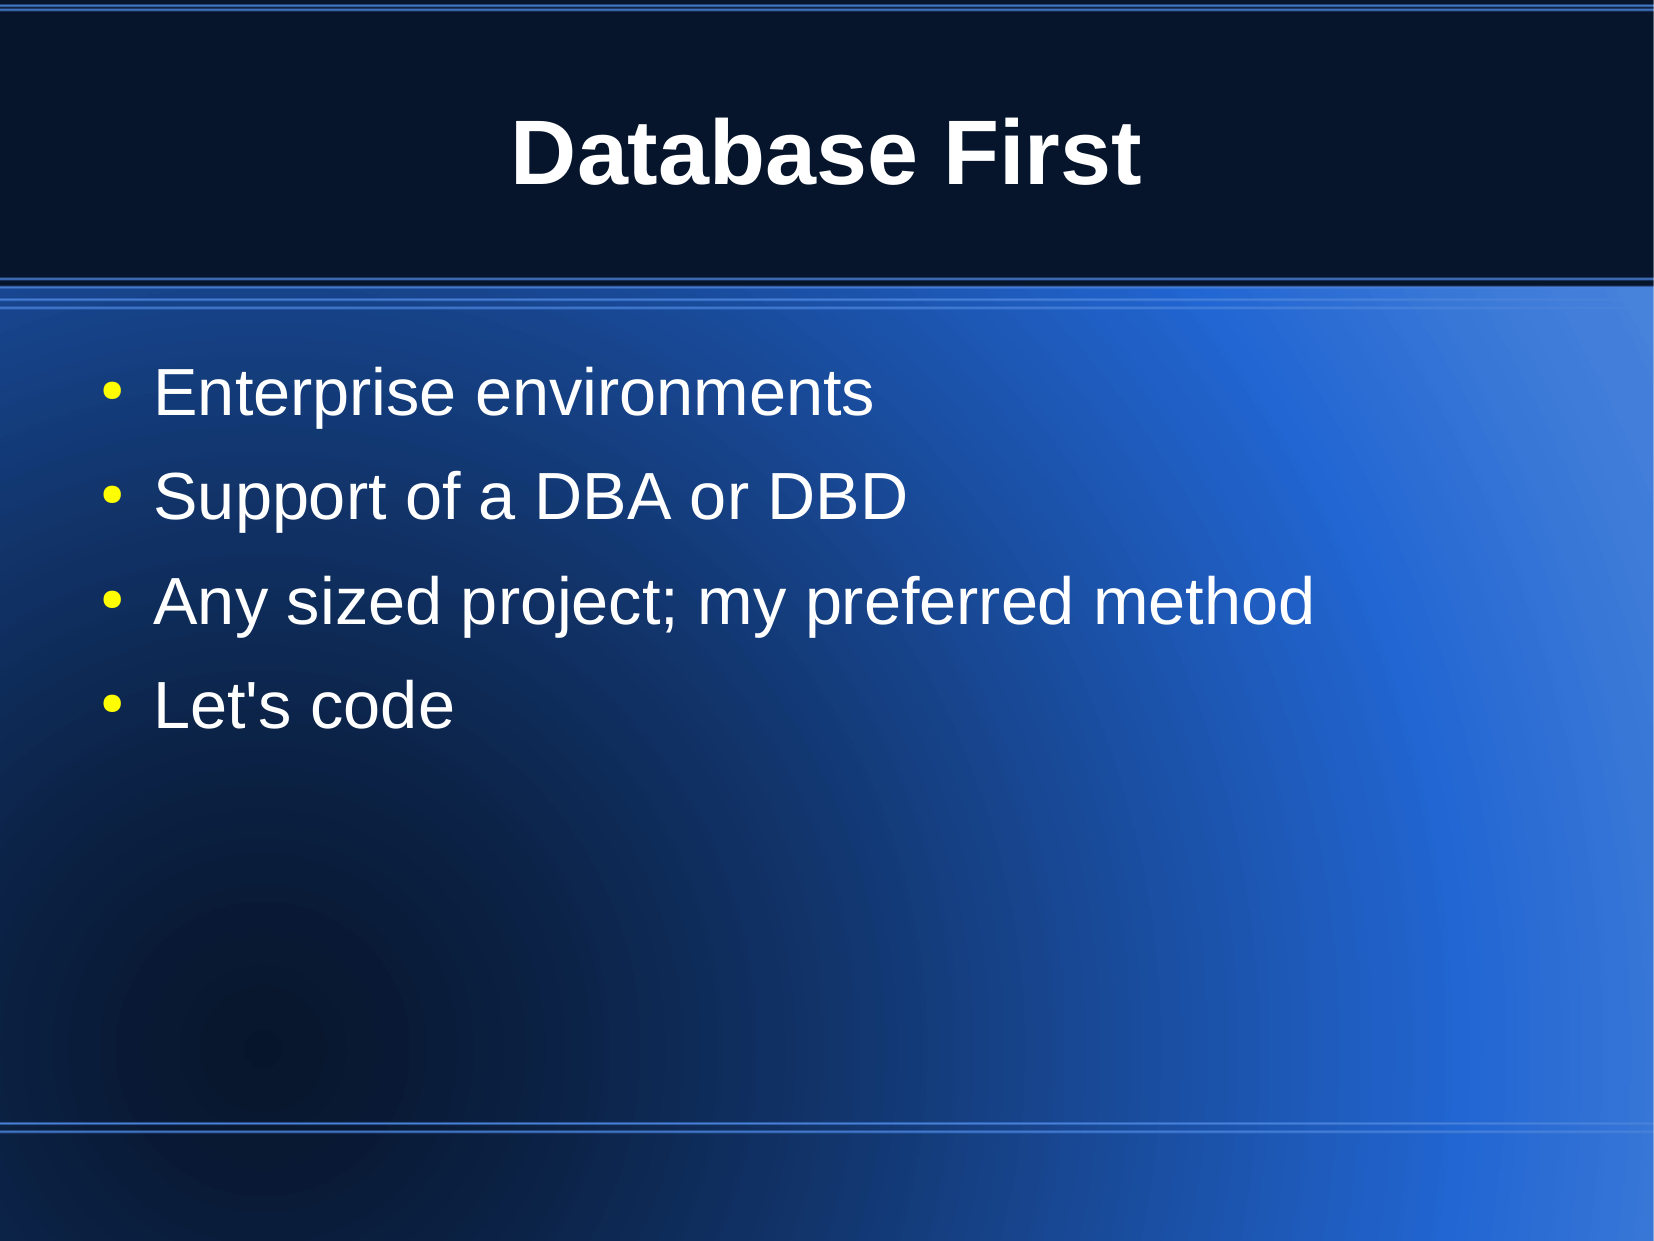

# Database First
Enterprise environments
Support of a DBA or DBD
Any sized project; my preferred method
Let's code